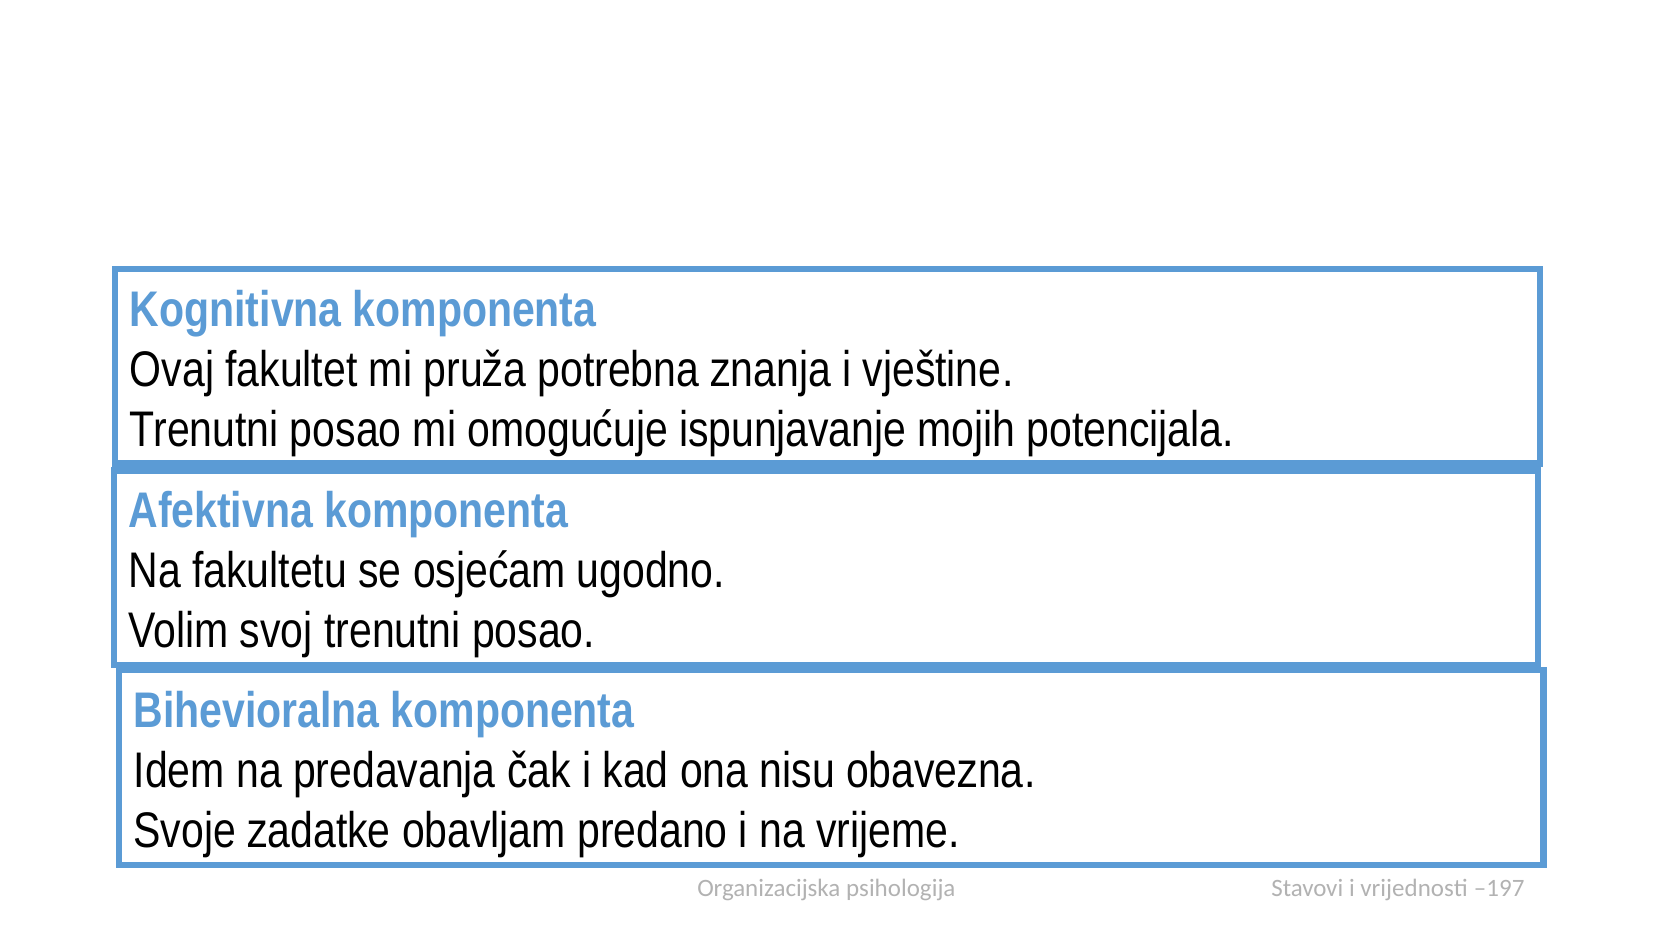

#
Kognitivna komponenta
Ovaj fakultet mi pruža potrebna znanja i vještine.
Trenutni posao mi omogućuje ispunjavanje mojih potencijala.
Afektivna komponenta
Na fakultetu se osjećam ugodno.
Volim svoj trenutni posao.
Bihevioralna komponenta
Idem na predavanja čak i kad ona nisu obavezna.
Svoje zadatke obavljam predano i na vrijeme.
Organizacijska psihologija
Stavovi i vrijednosti –